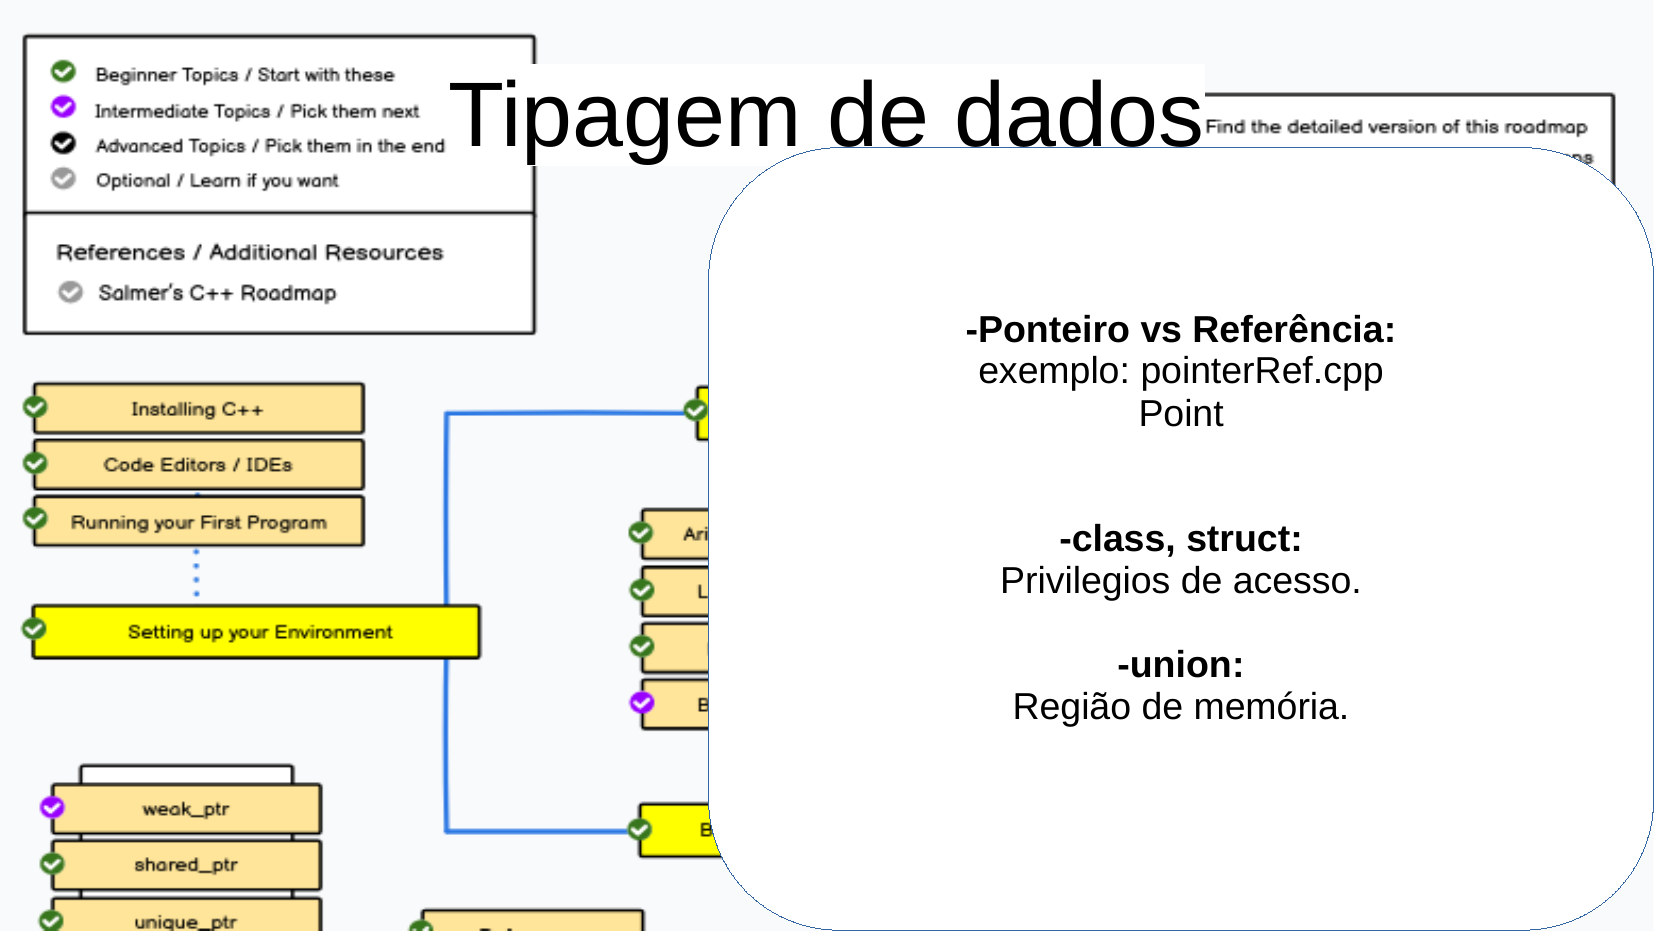

# Tipagem de dados
-Ponteiro vs Referência:
exemplo: pointerRef.cpp
Point
-class, struct:
Privilegios de acesso.
-union:
Região de memória.